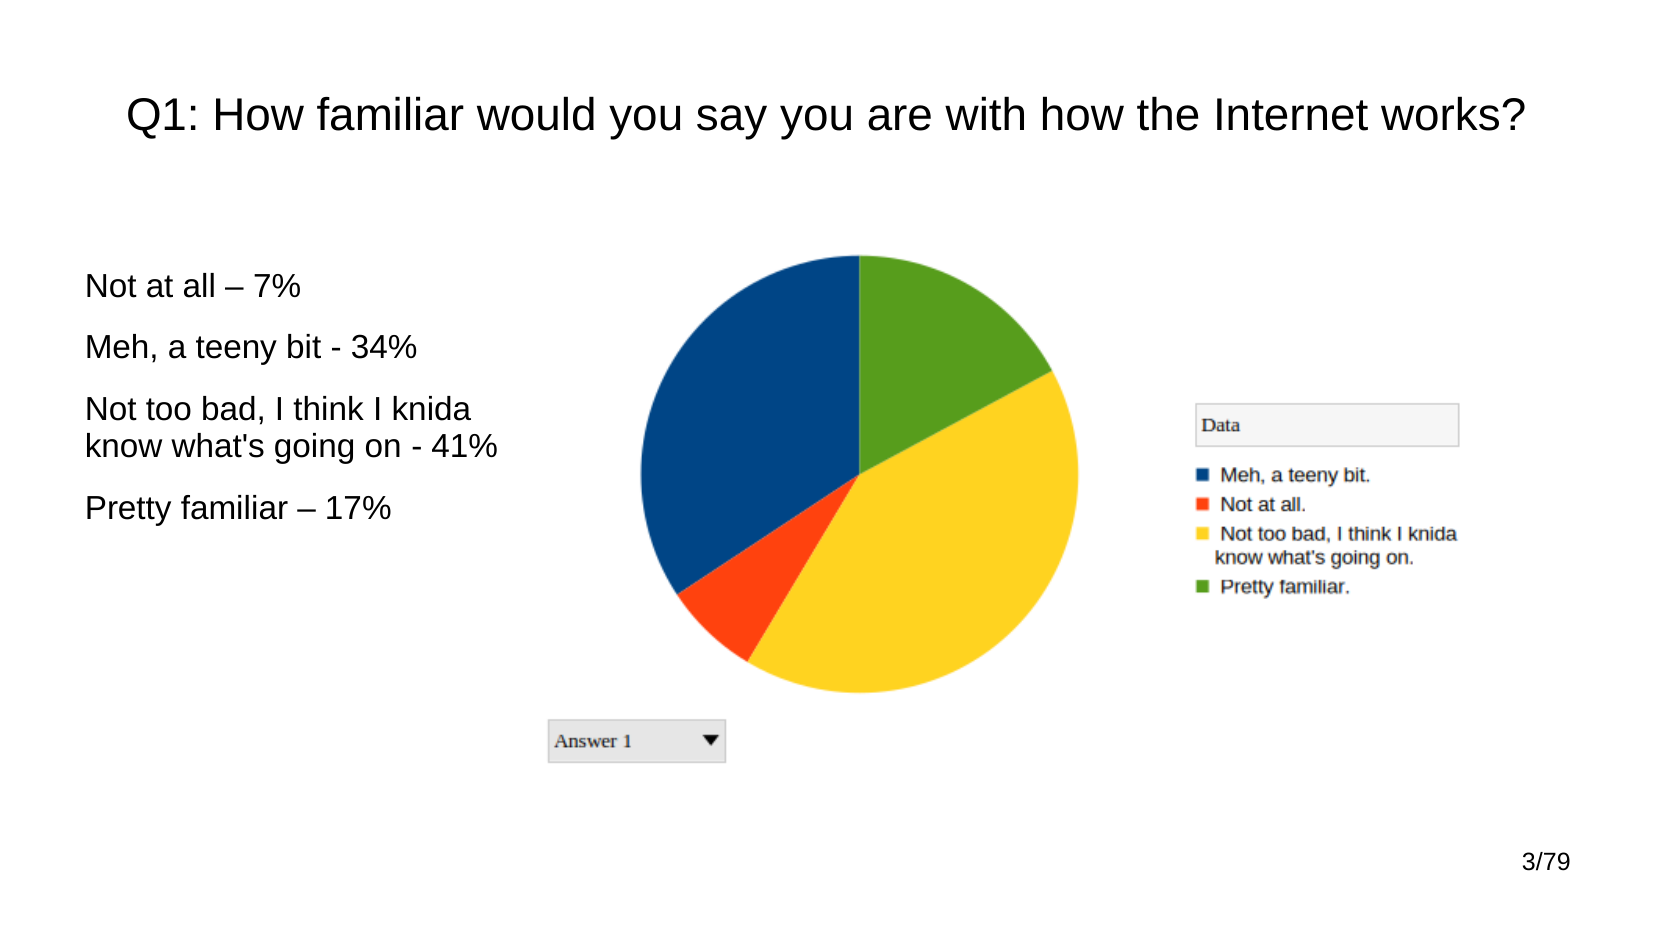

# Q1: How familiar would you say you are with how the Internet works?
Not at all – 7%
Meh, a teeny bit - 34%
Not too bad, I think I knida know what's going on - 41%
Pretty familiar – 17%
3